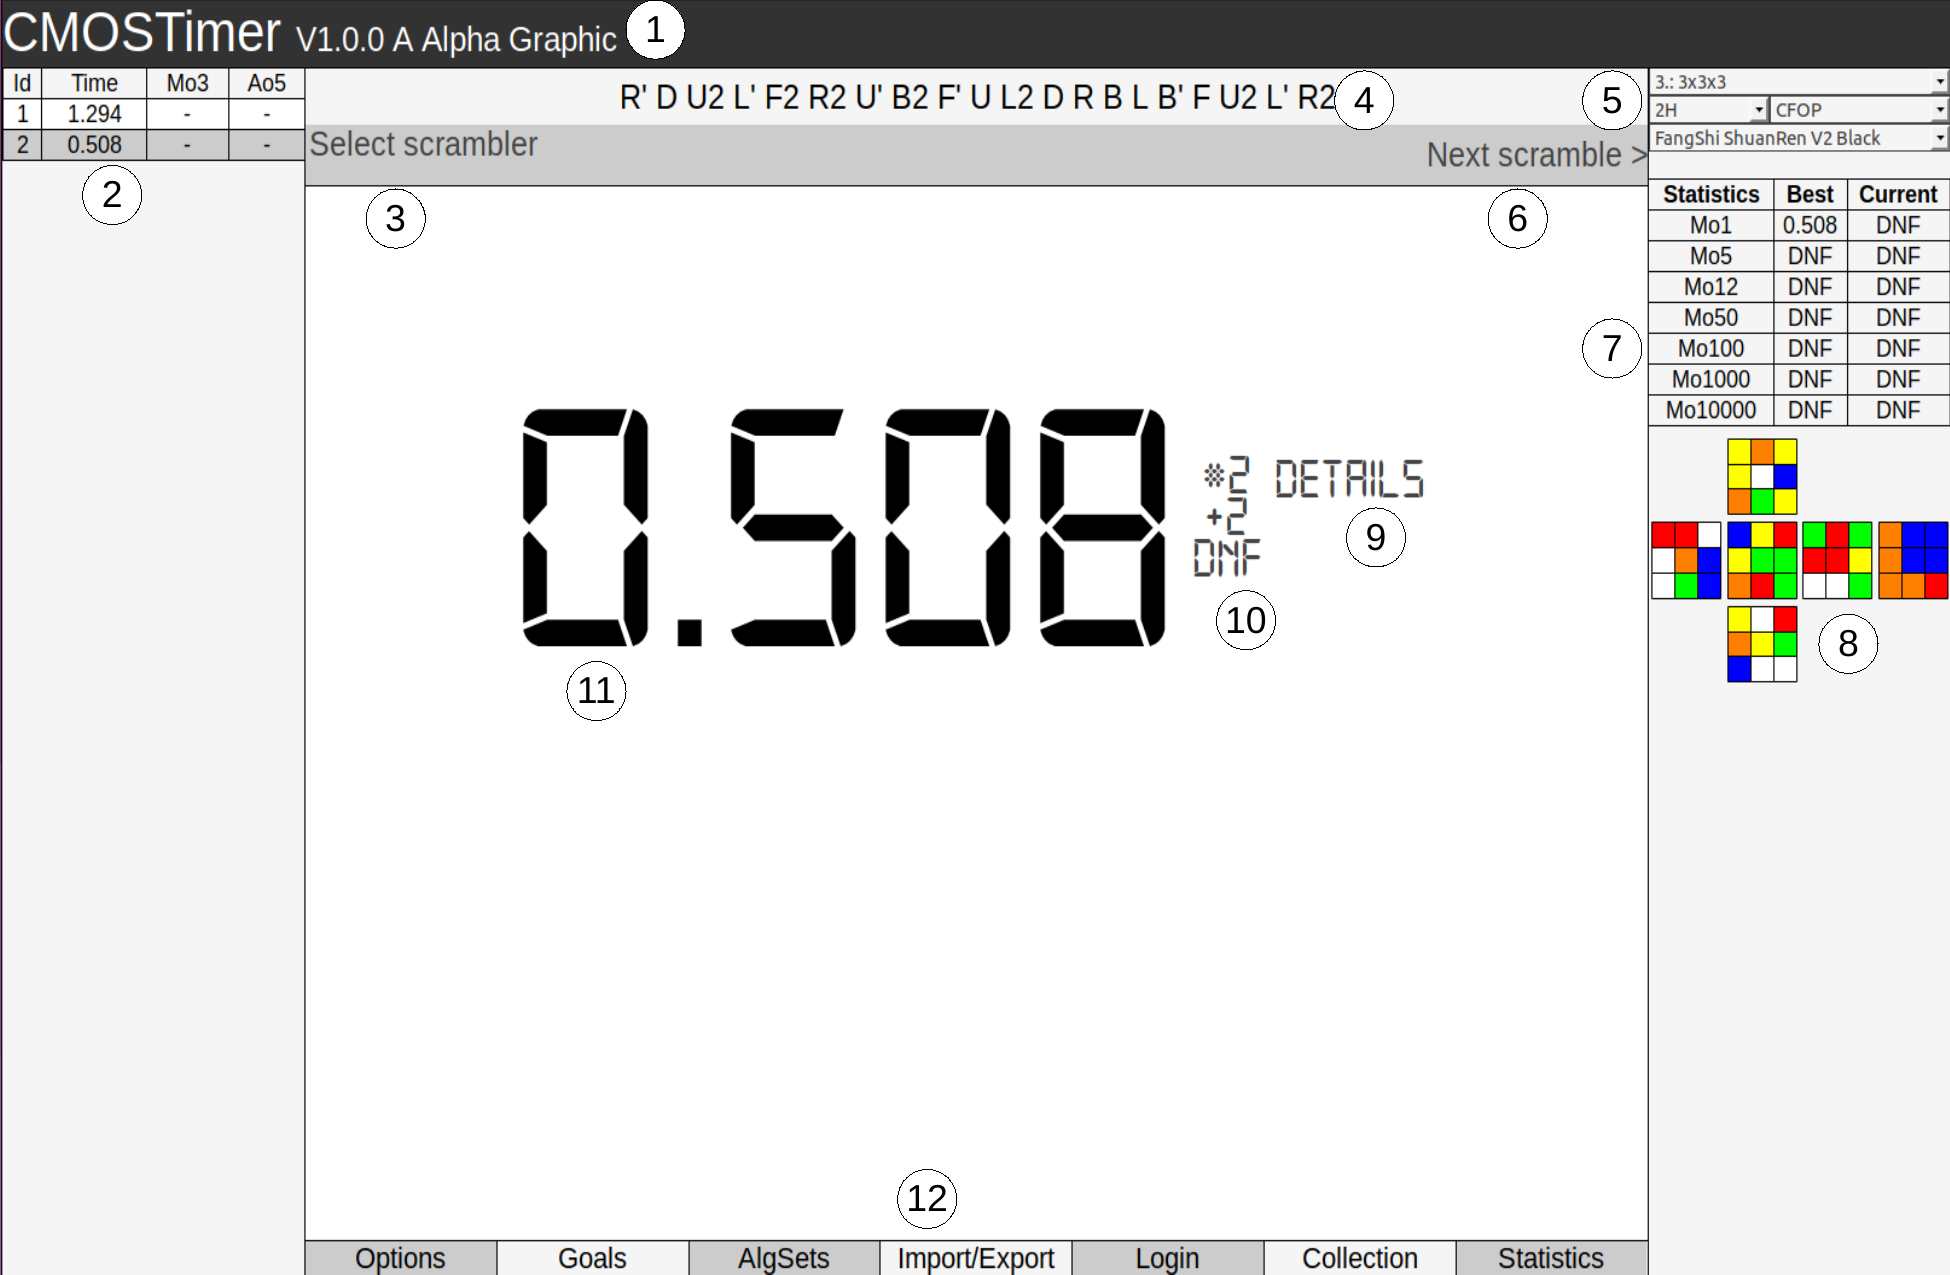

1
4
5
2
3
6
7
9
10
8
11
12